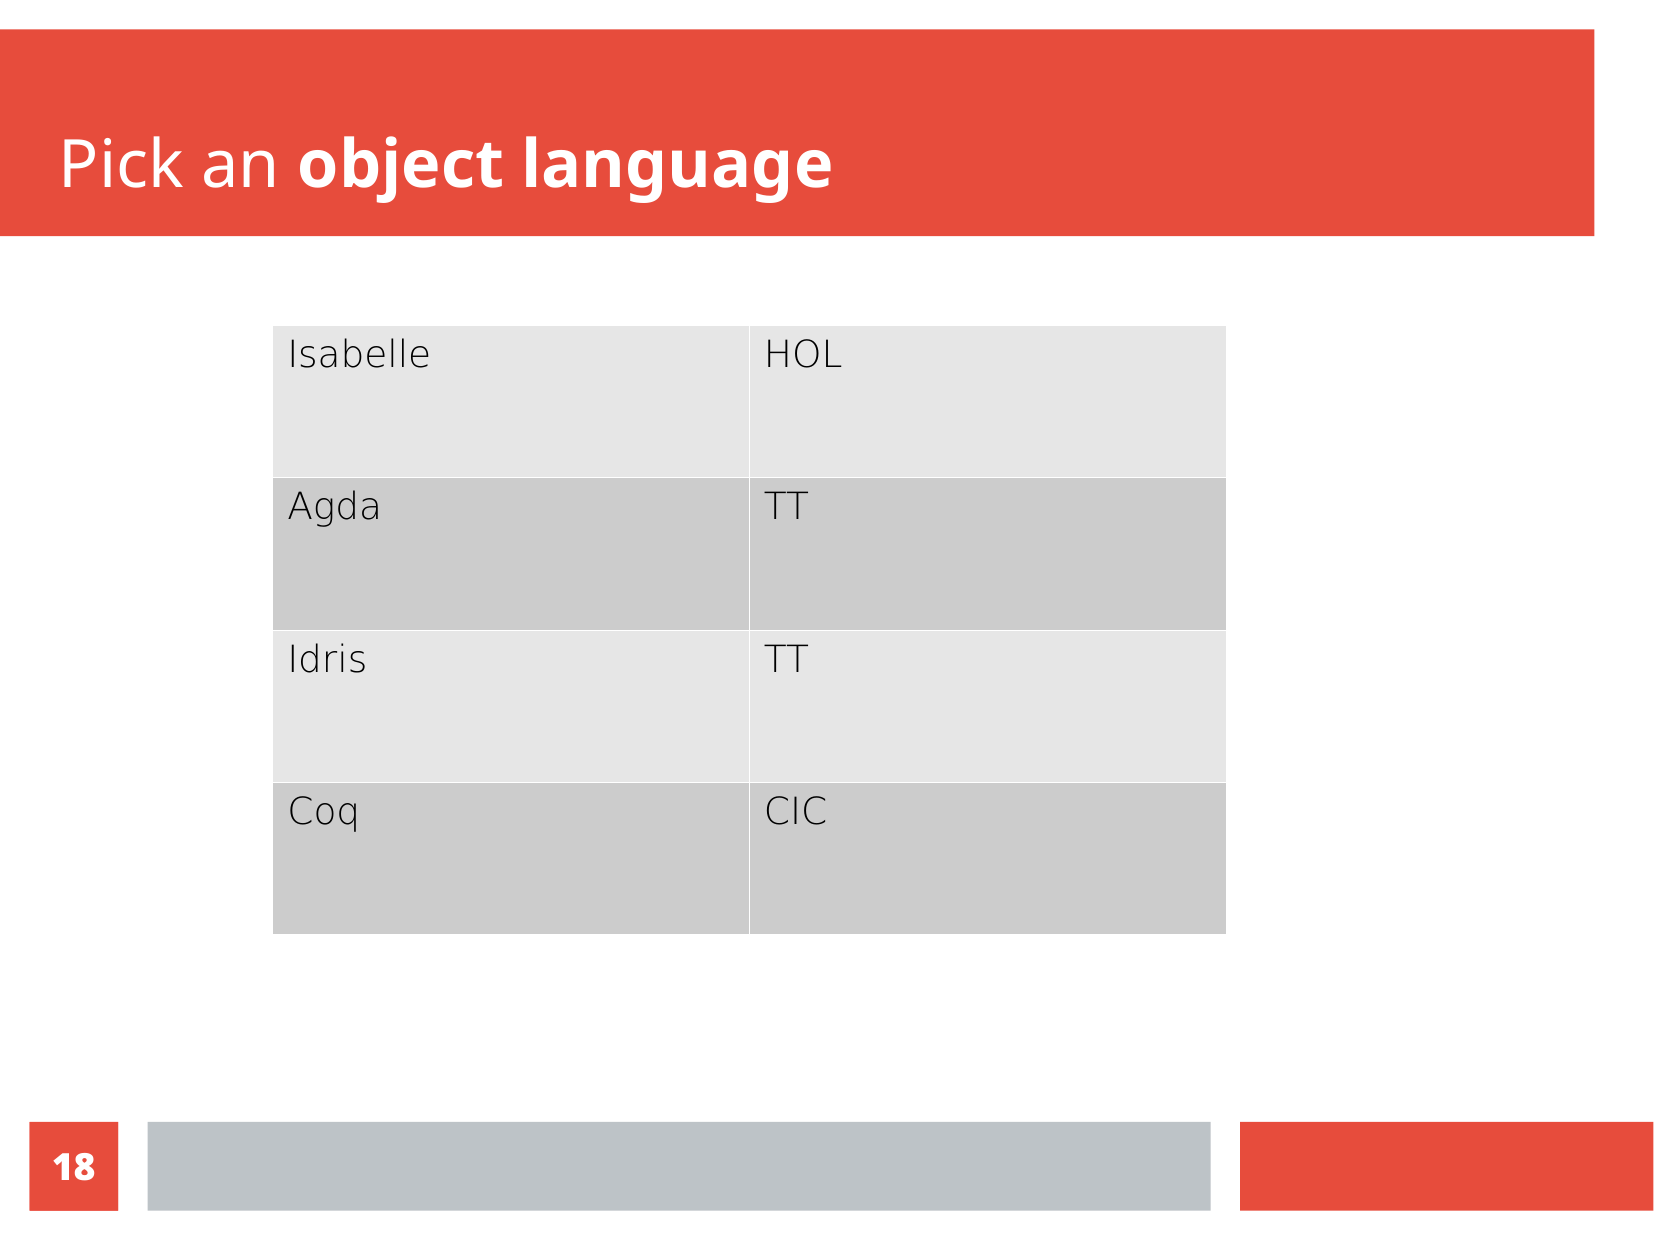

# Pick an object language
| Isabelle | HOL |
| --- | --- |
| Agda | TT |
| Idris | TT |
| Coq | CIC |
18